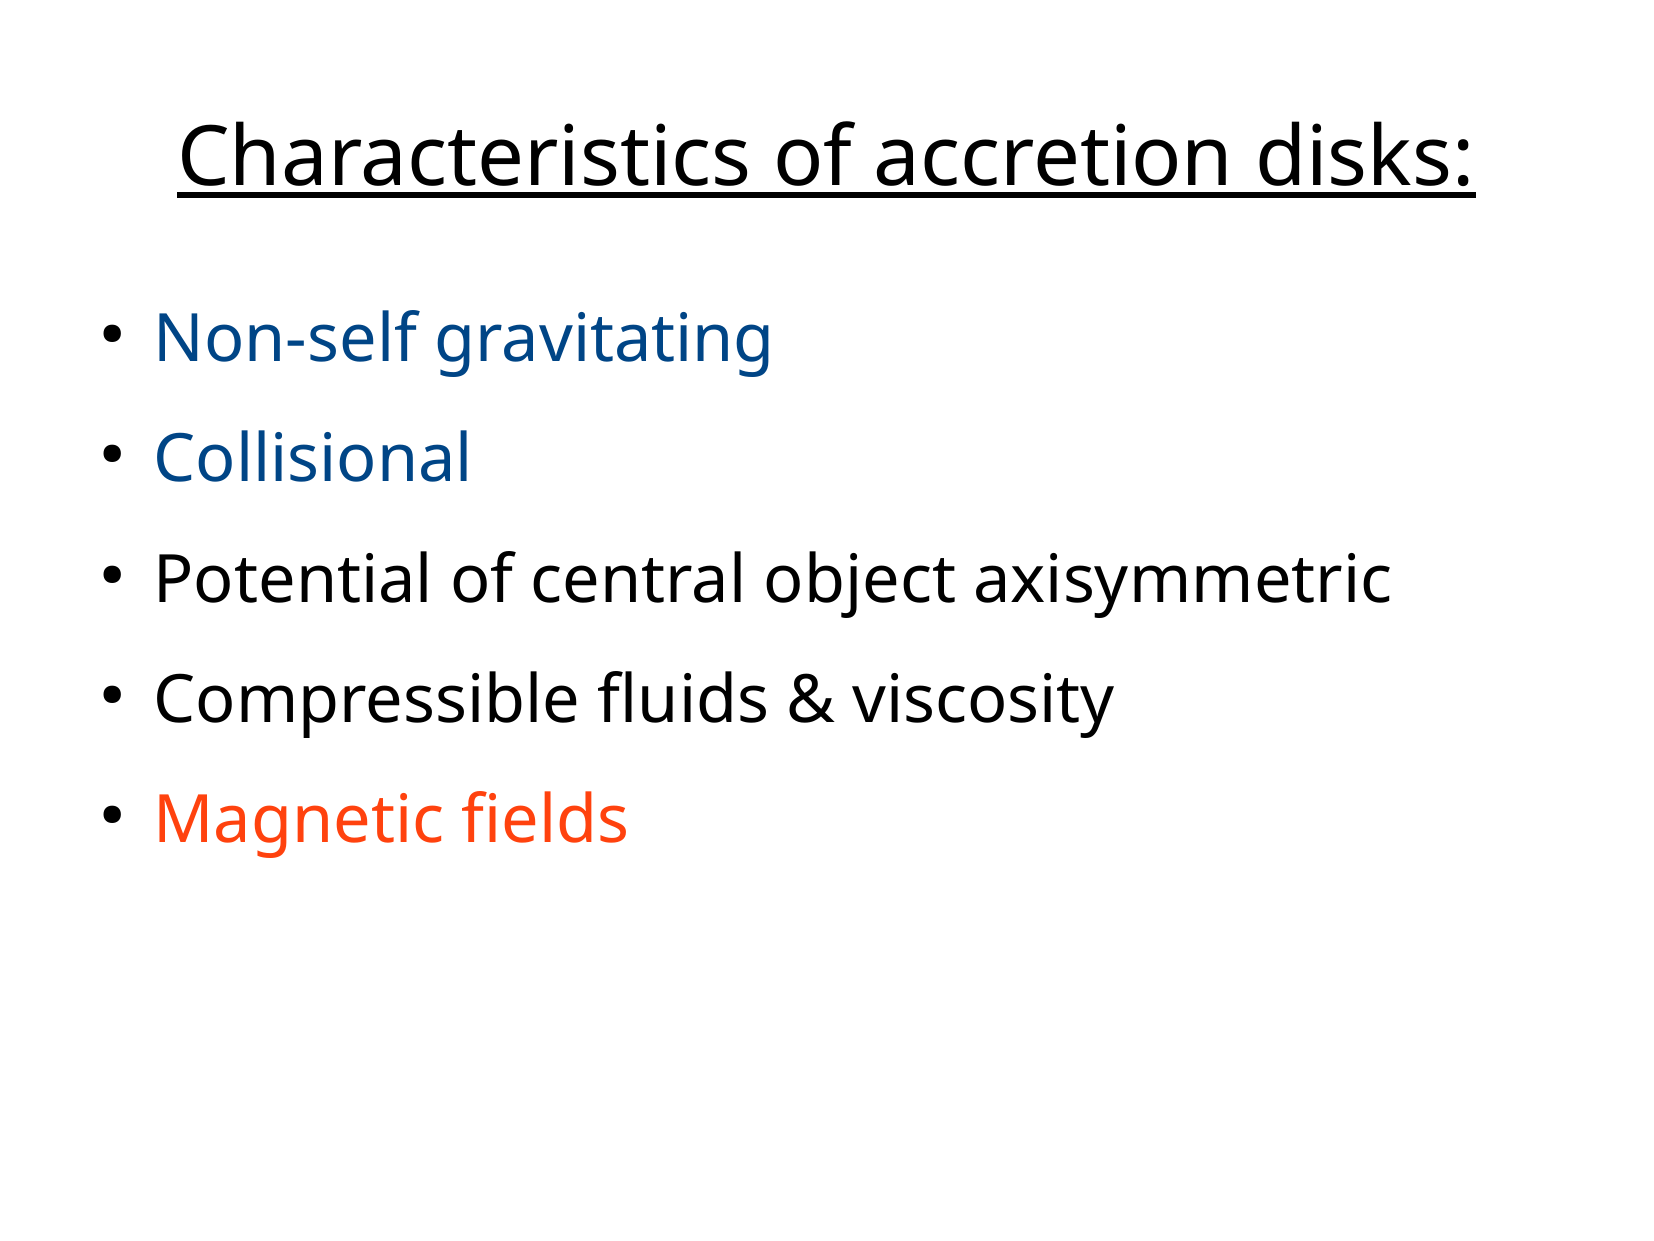

# Characteristics of accretion disks:
Non-self gravitating
Collisional
Potential of central object axisymmetric
Compressible fluids & viscosity
Magnetic fields